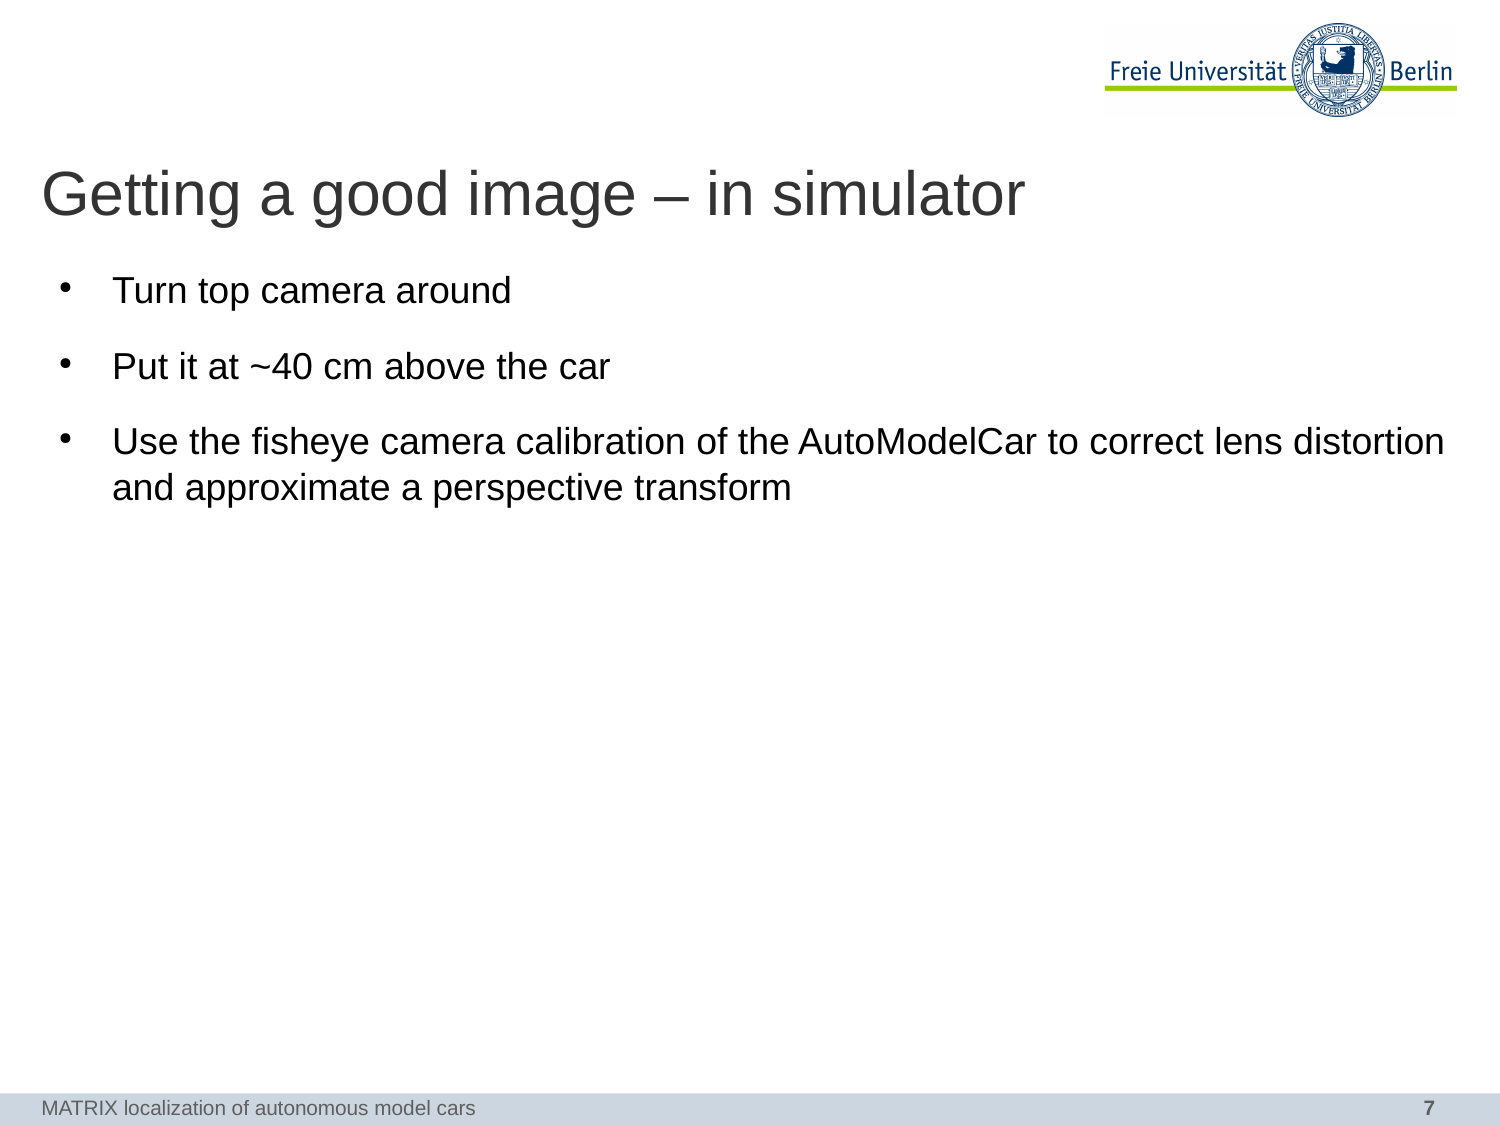

# Getting a good image – in simulator
Turn top camera around
Put it at ~40 cm above the car
Use the fisheye camera calibration of the AutoModelCar to correct lens distortion and approximate a perspective transform
MATRIX localization of autonomous model cars